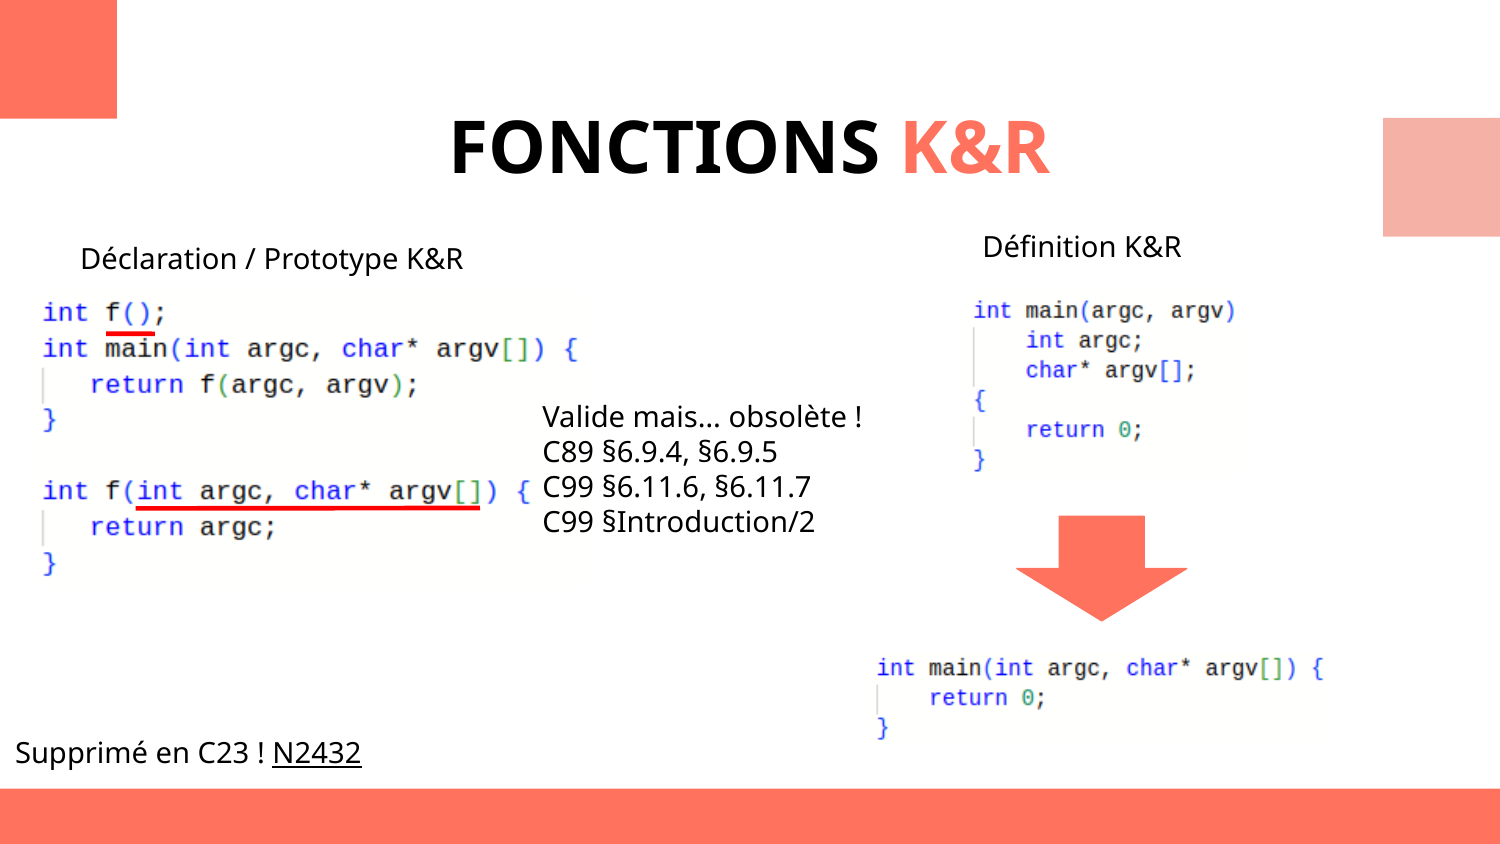

# FONCTIONS K&R
Définition K&R
Déclaration / Prototype K&R
Valide mais… obsolète !
C89 §6.9.4, §6.9.5
C99 §6.11.6, §6.11.7
C99 §Introduction/2
Supprimé en C23 ! N2432